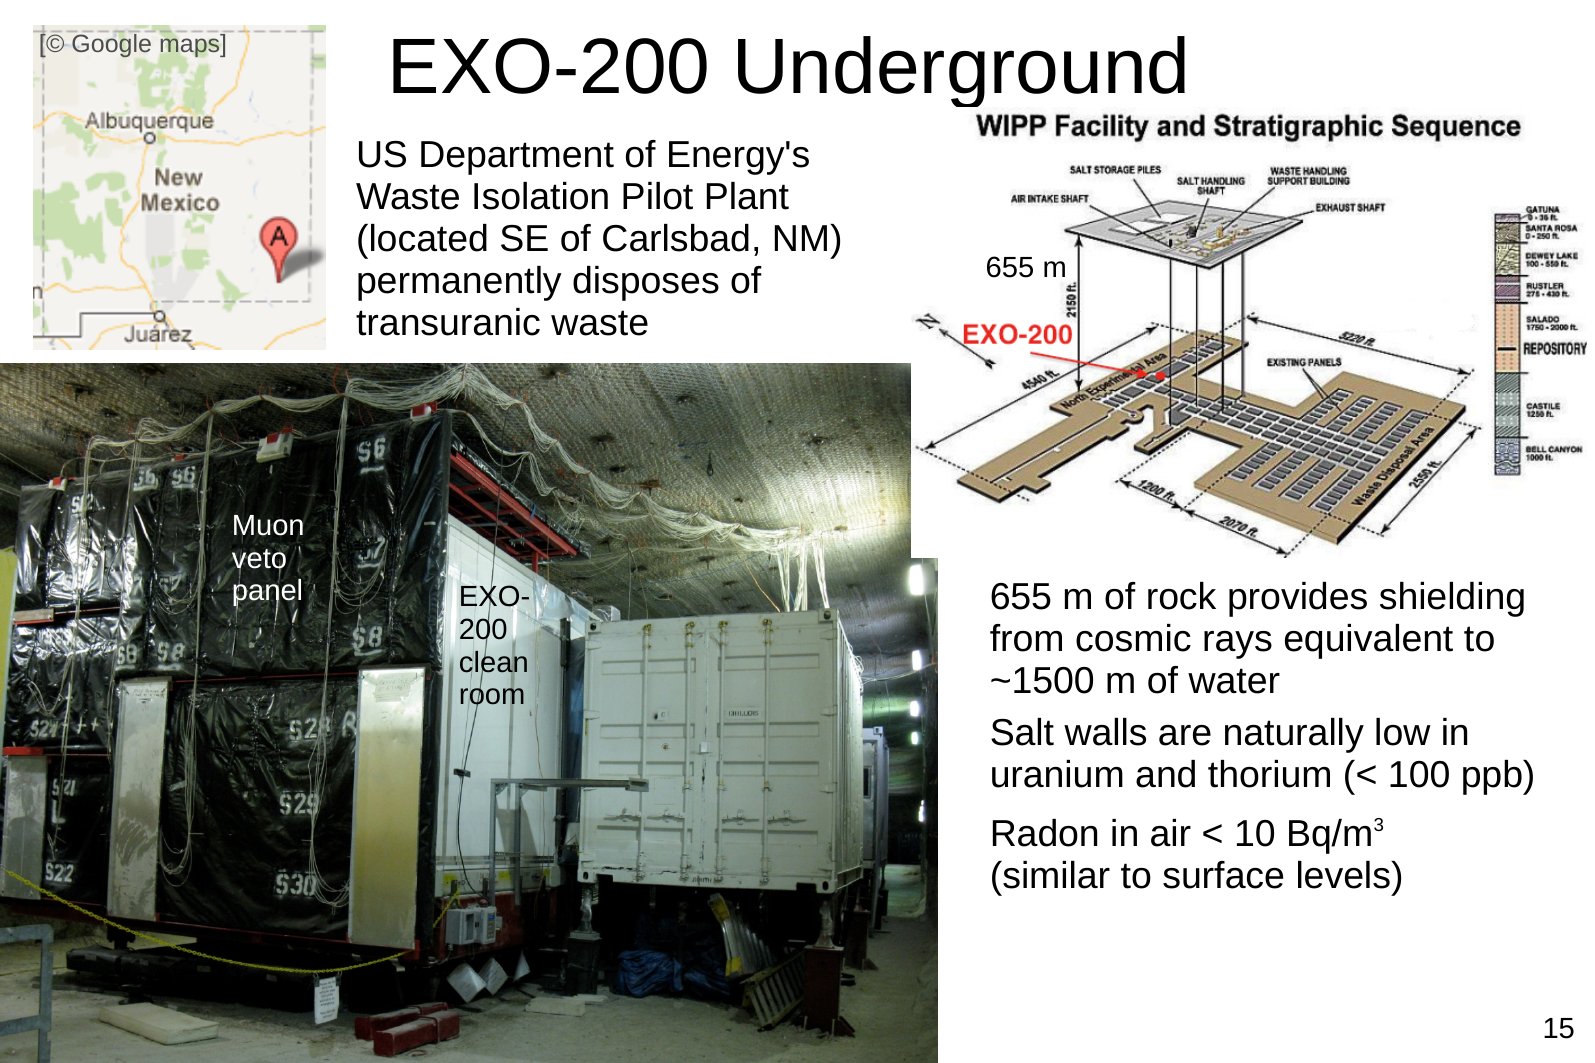

# EXO-200 Underground
[© Google maps]
US Department of Energy's Waste Isolation Pilot Plant (located SE of Carlsbad, NM) permanently disposes of transuranic waste
655 m
Muon veto panel
655 m of rock provides shielding from cosmic rays equivalent to ~1500 m of water
EXO-200 clean room
Salt walls are naturally low in uranium and thorium (< 100 ppb)
Radon in air < 10 Bq/m3 (similar to surface levels)
2013-05-24
15